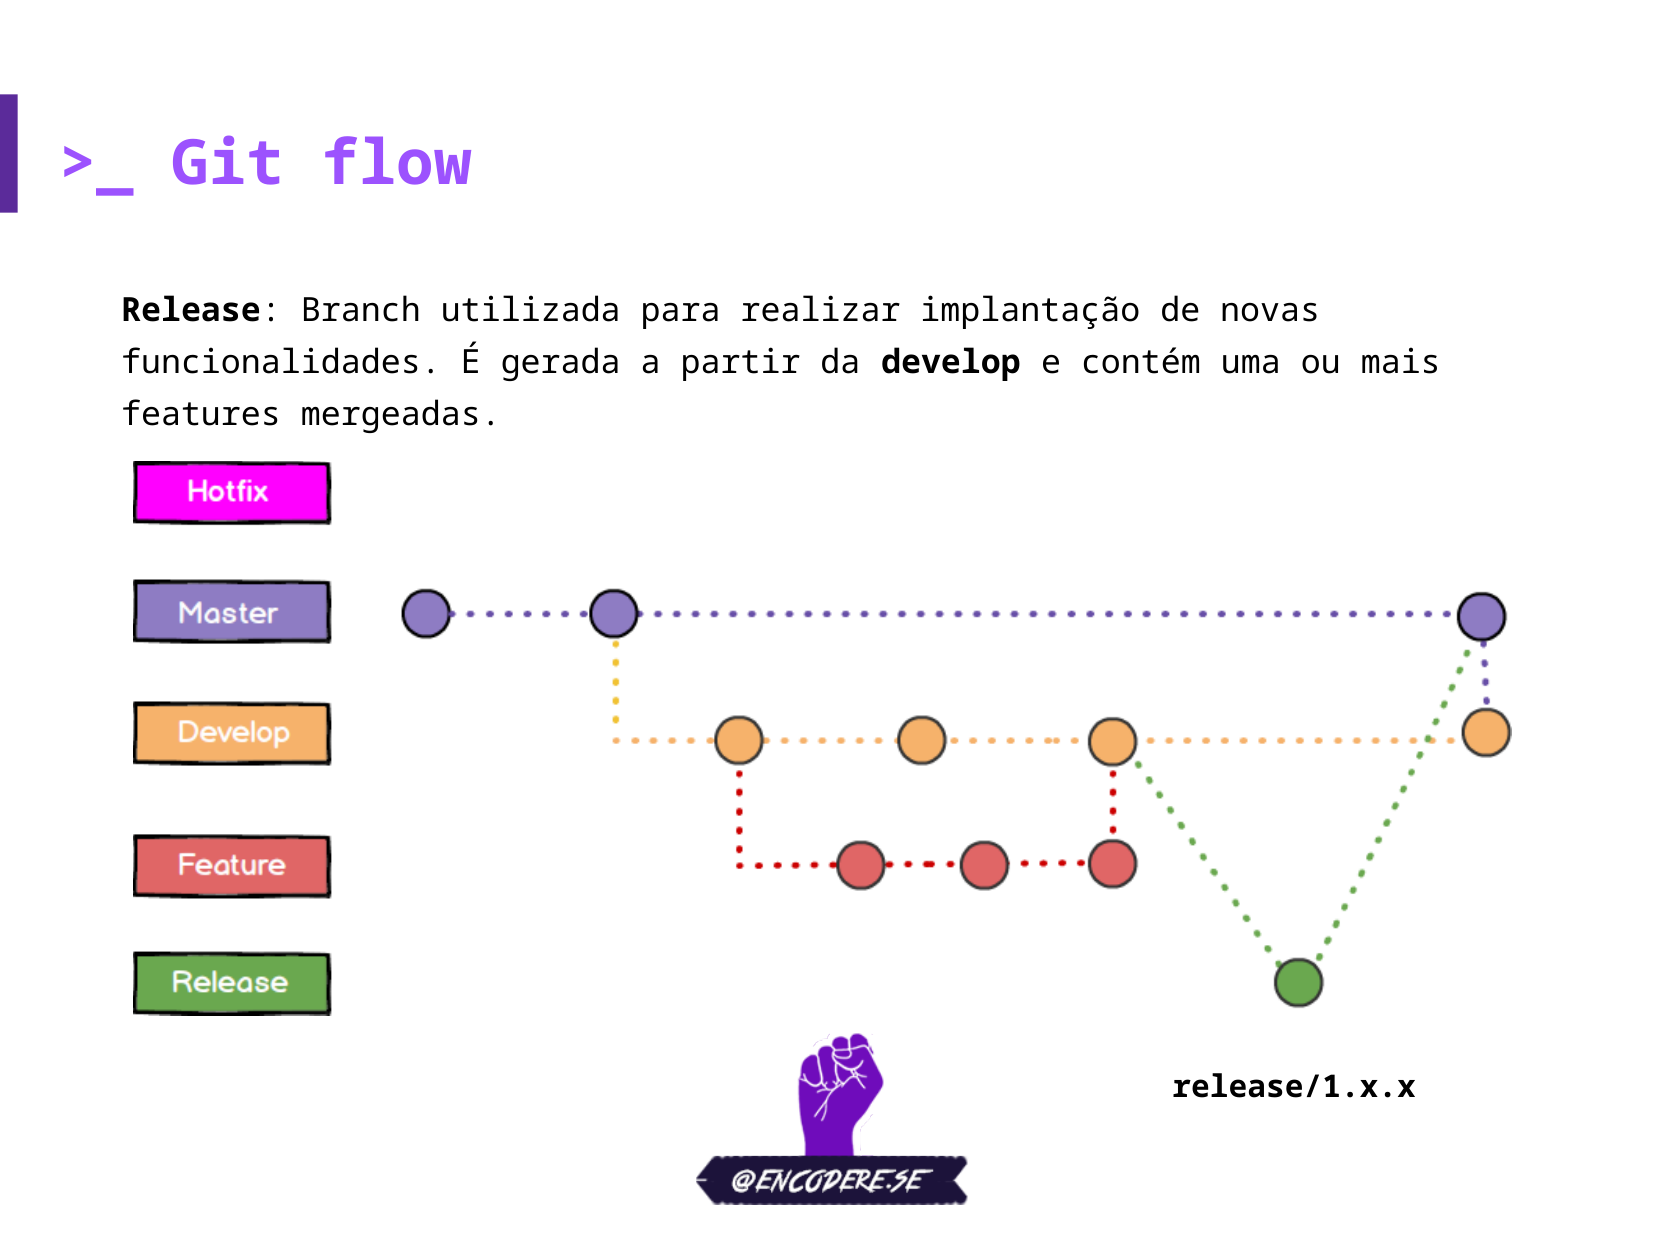

# >_ Git flow
Release: Branch utilizada para realizar implantação de novas funcionalidades. É gerada a partir da develop e contém uma ou mais features mergeadas.
release/1.x.x